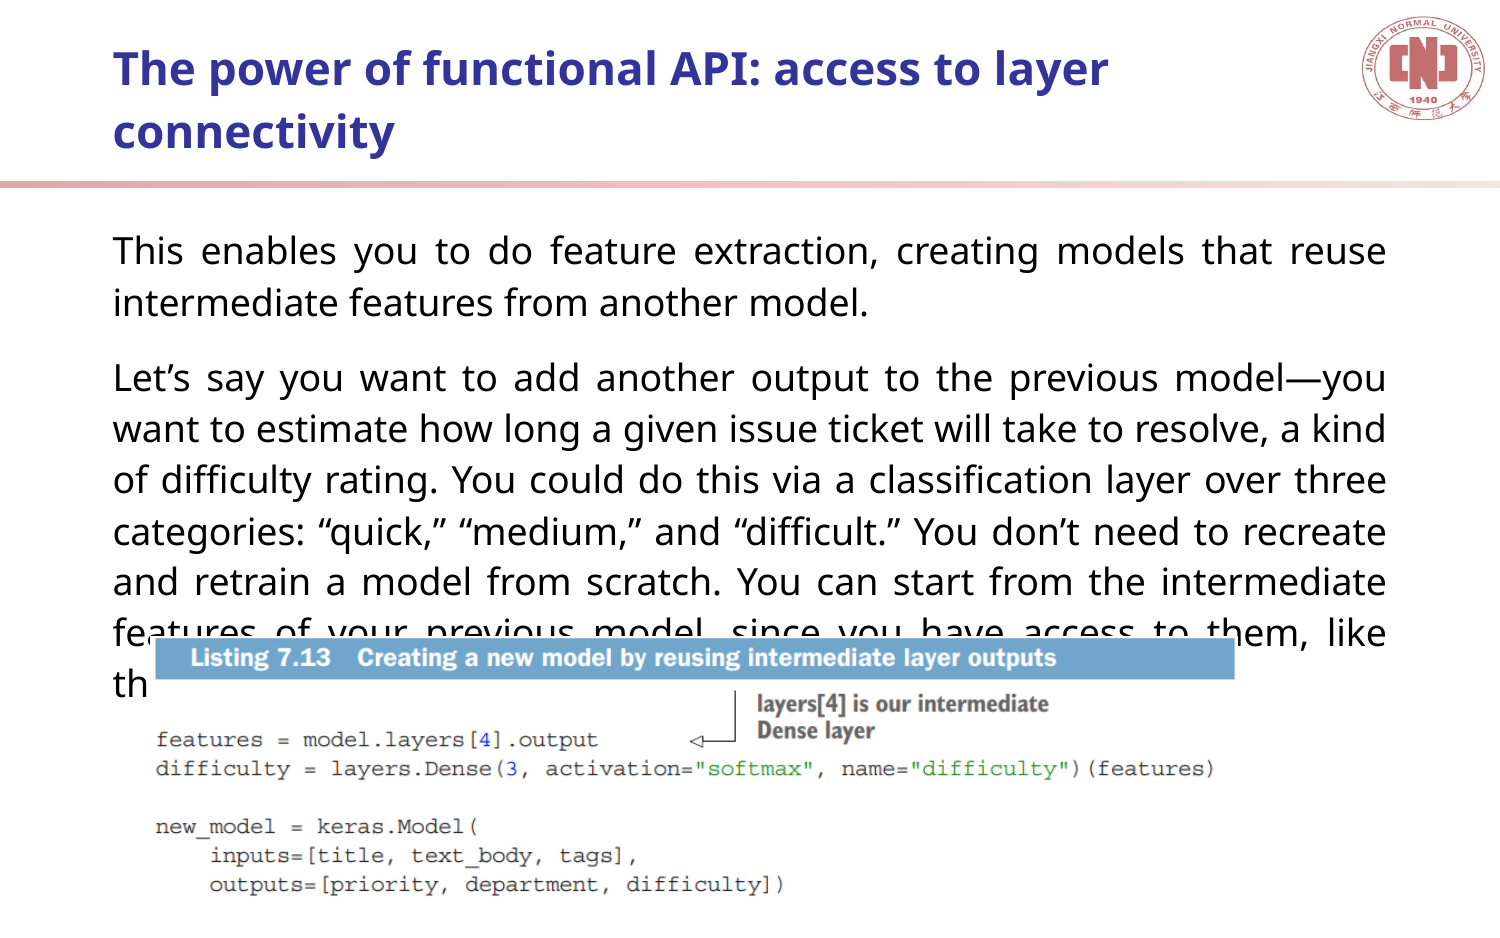

# The power of functional API: access to layer connectivity
This enables you to do feature extraction, creating models that reuse intermediate features from another model.
Let’s say you want to add another output to the previous model—you want to estimate how long a given issue ticket will take to resolve, a kind of difficulty rating. You could do this via a classification layer over three categories: “quick,” “medium,” and “difficult.” You don’t need to recreate and retrain a model from scratch. You can start from the intermediate features of your previous model, since you have access to them, like this.